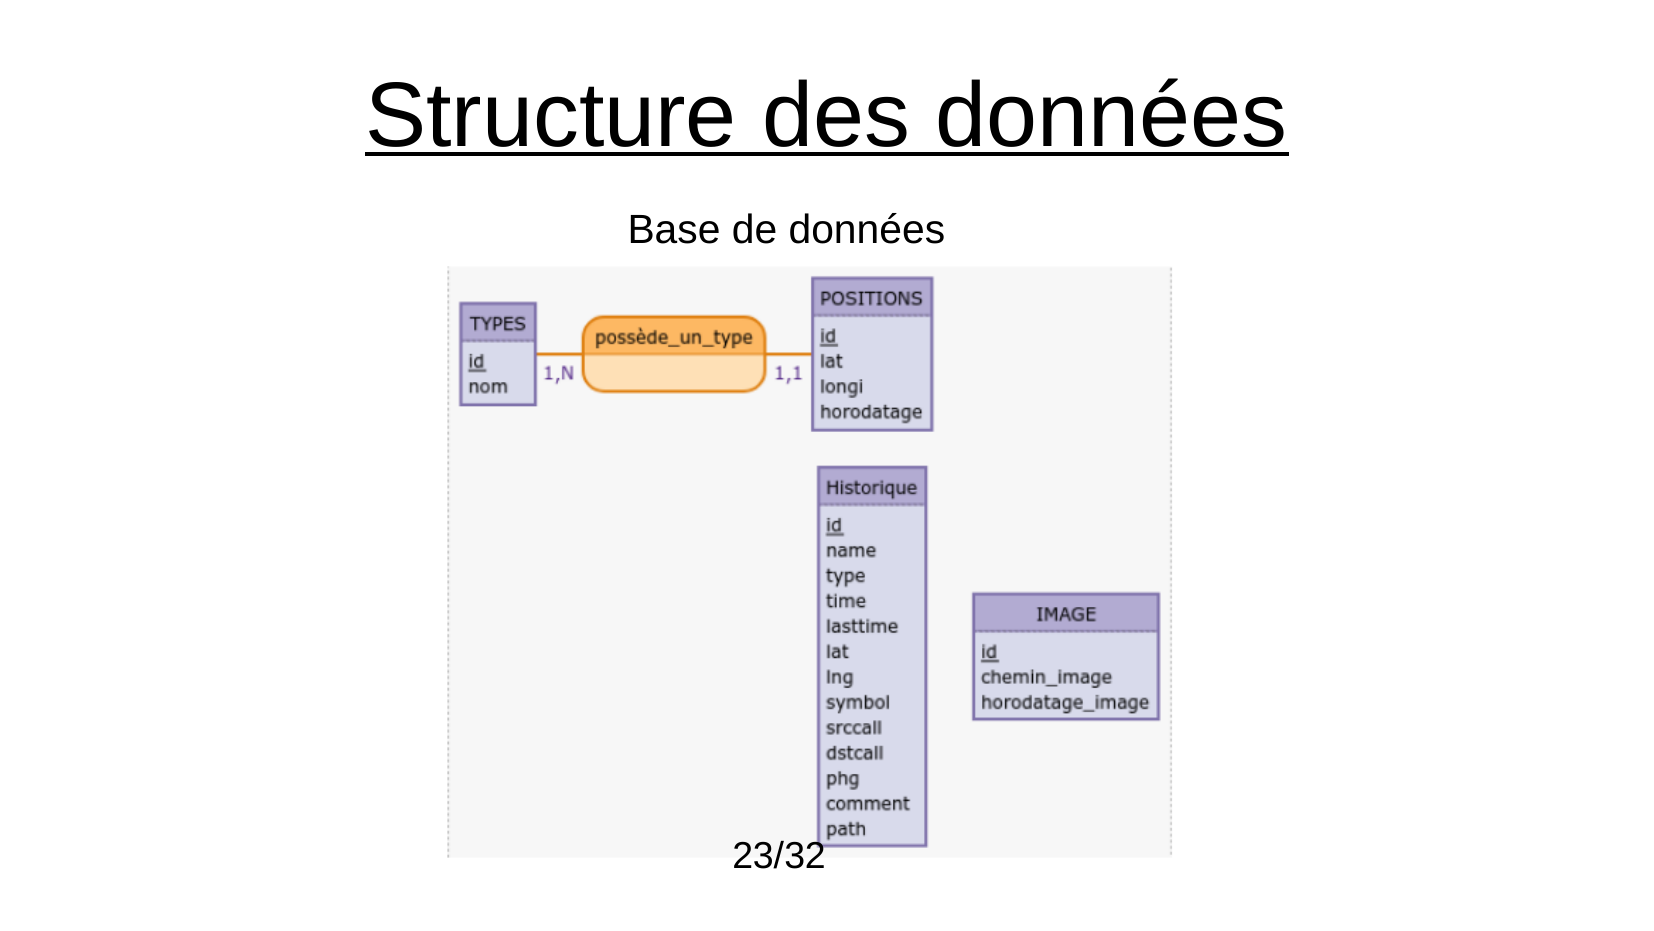

# Structure des données
Base de données